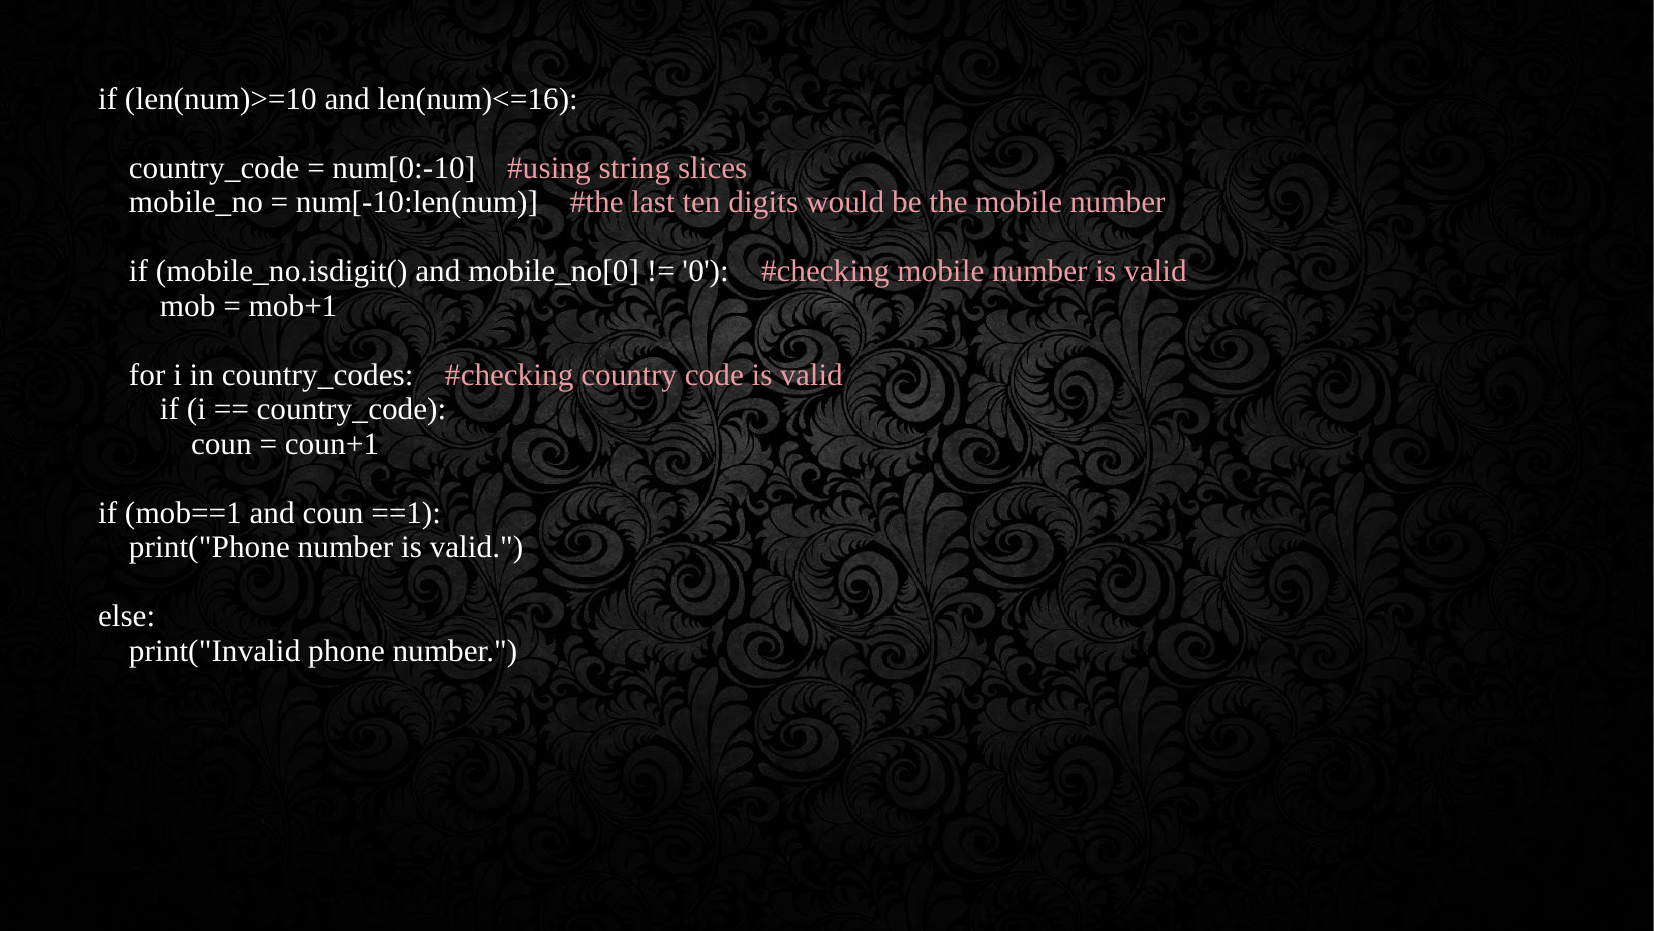

if (len(num)>=10 and len(num)<=16):
 country_code = num[0:-10] #using string slices
 mobile_no = num[-10:len(num)] #the last ten digits would be the mobile number
 if (mobile_no.isdigit() and mobile_no[0] != '0'): #checking mobile number is valid
 mob = mob+1
 for i in country_codes: #checking country code is valid
 if (i == country_code):
 coun = coun+1
if (mob==1 and coun ==1):
 print("Phone number is valid.")
else:
 print("Invalid phone number.")